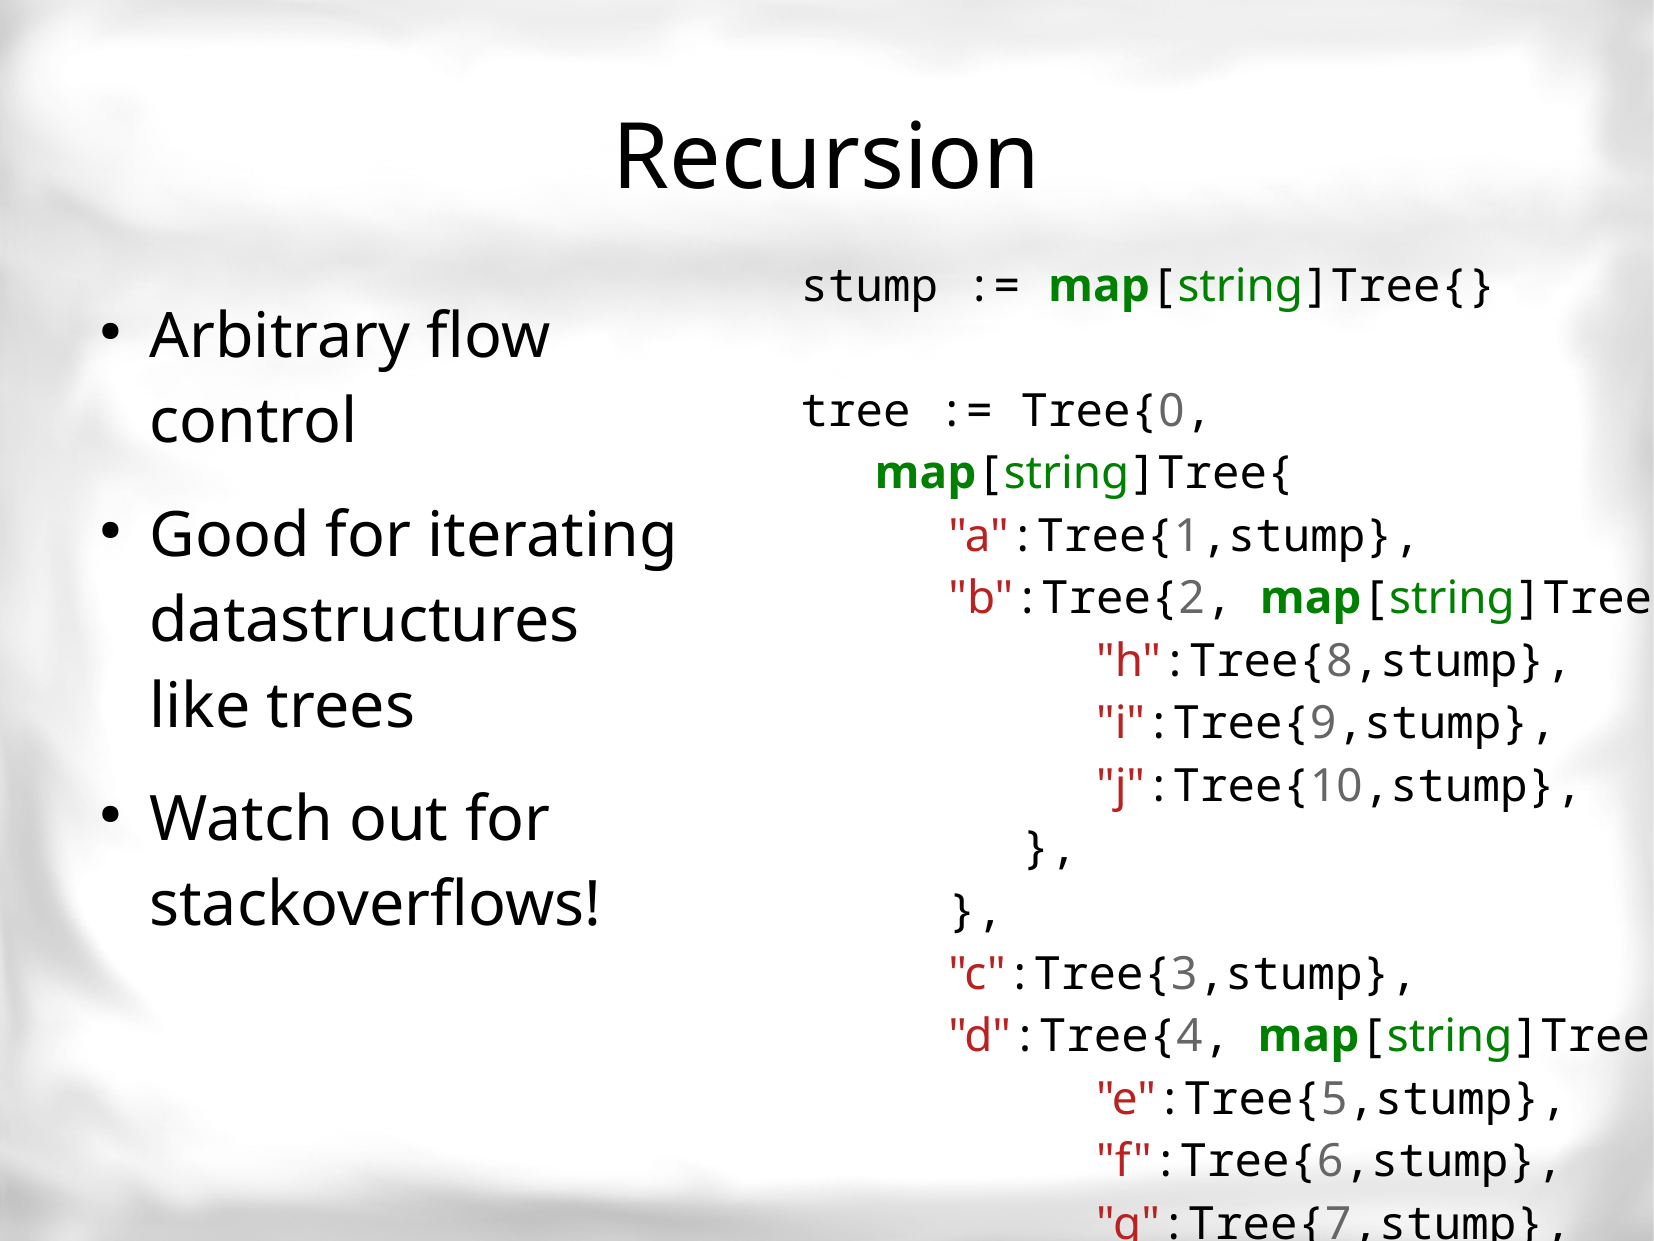

# Recursion
	stump := map[string]Tree{}
	tree := Tree{0,
		map[string]Tree{
			"a":Tree{1,stump},
			"b":Tree{2, map[string]Tree{
					"h":Tree{8,stump},
					"i":Tree{9,stump},
					"j":Tree{10,stump},
				},
			},
			"c":Tree{3,stump},
			"d":Tree{4, map[string]Tree{
					"e":Tree{5,stump},
					"f":Tree{6,stump},
					"g":Tree{7,stump},
				},
			},
		},
	}
Arbitrary flow control
Good for iterating datastructures like trees
Watch out for stackoverflows!